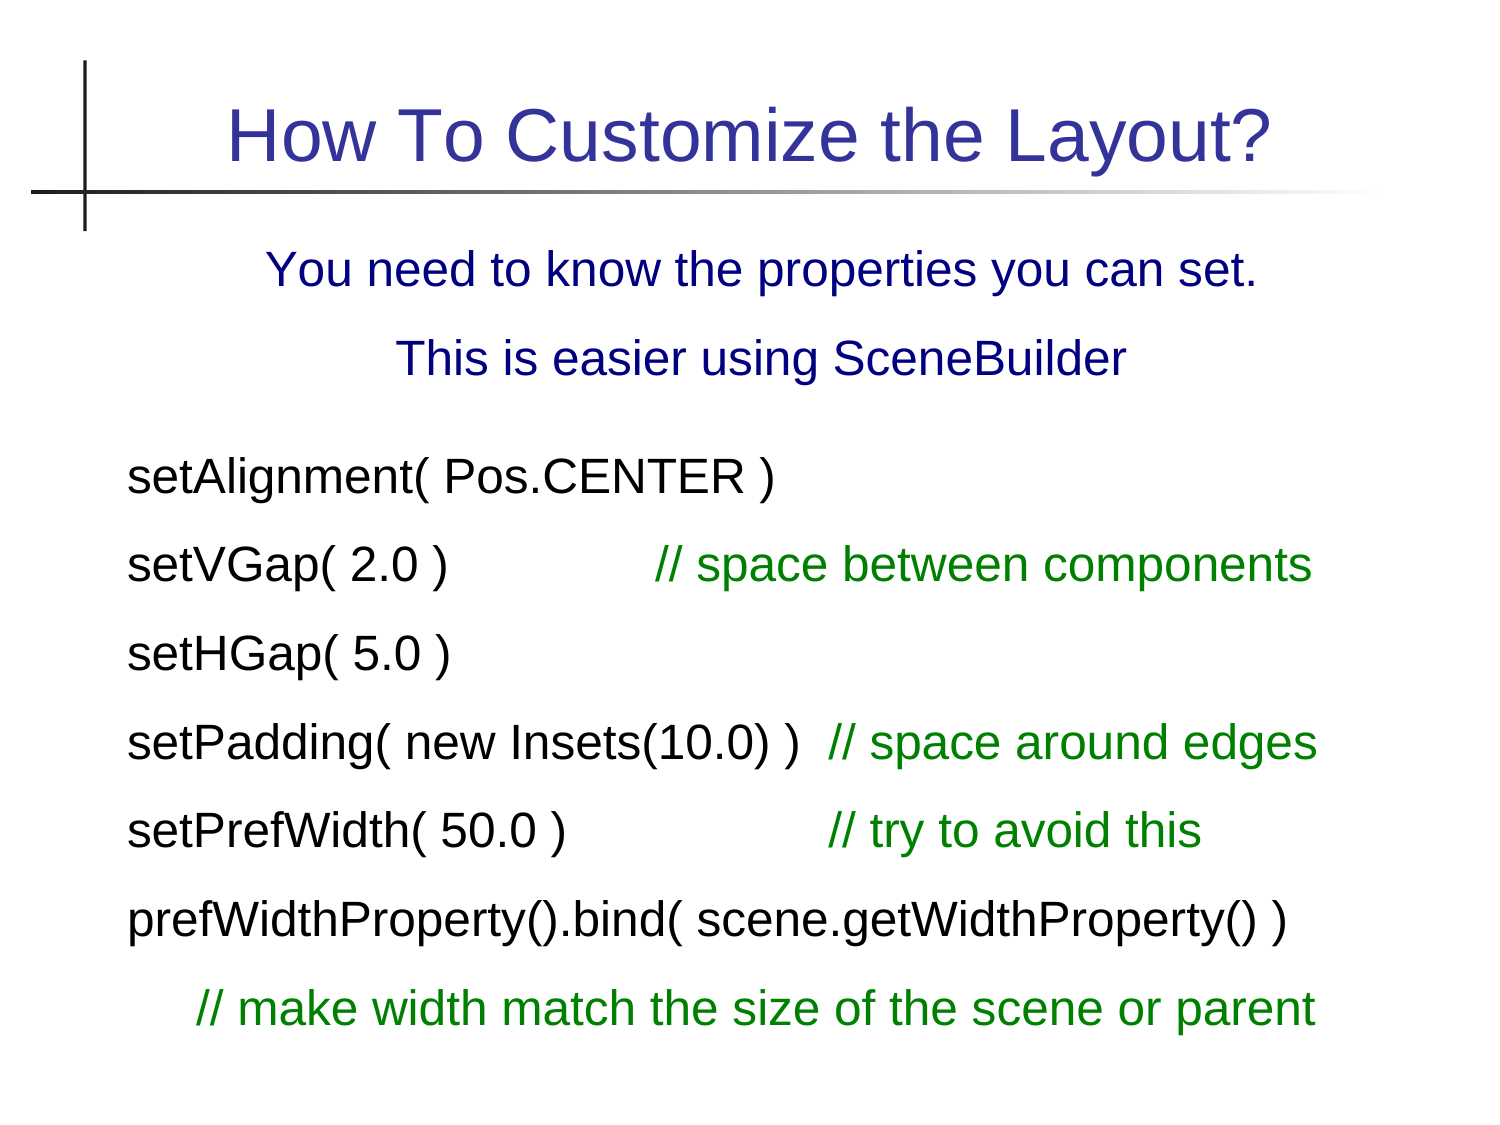

# How To Customize the Layout?
You need to know the properties you can set.
This is easier using SceneBuilder
setAlignment( Pos.CENTER )
setVGap( 2.0 ) // space between components
setHGap( 5.0 )
setPadding( new Insets(10.0) ) // space around edges
setPrefWidth( 50.0 ) // try to avoid this
prefWidthProperty().bind( scene.getWidthProperty() )
 // make width match the size of the scene or parent